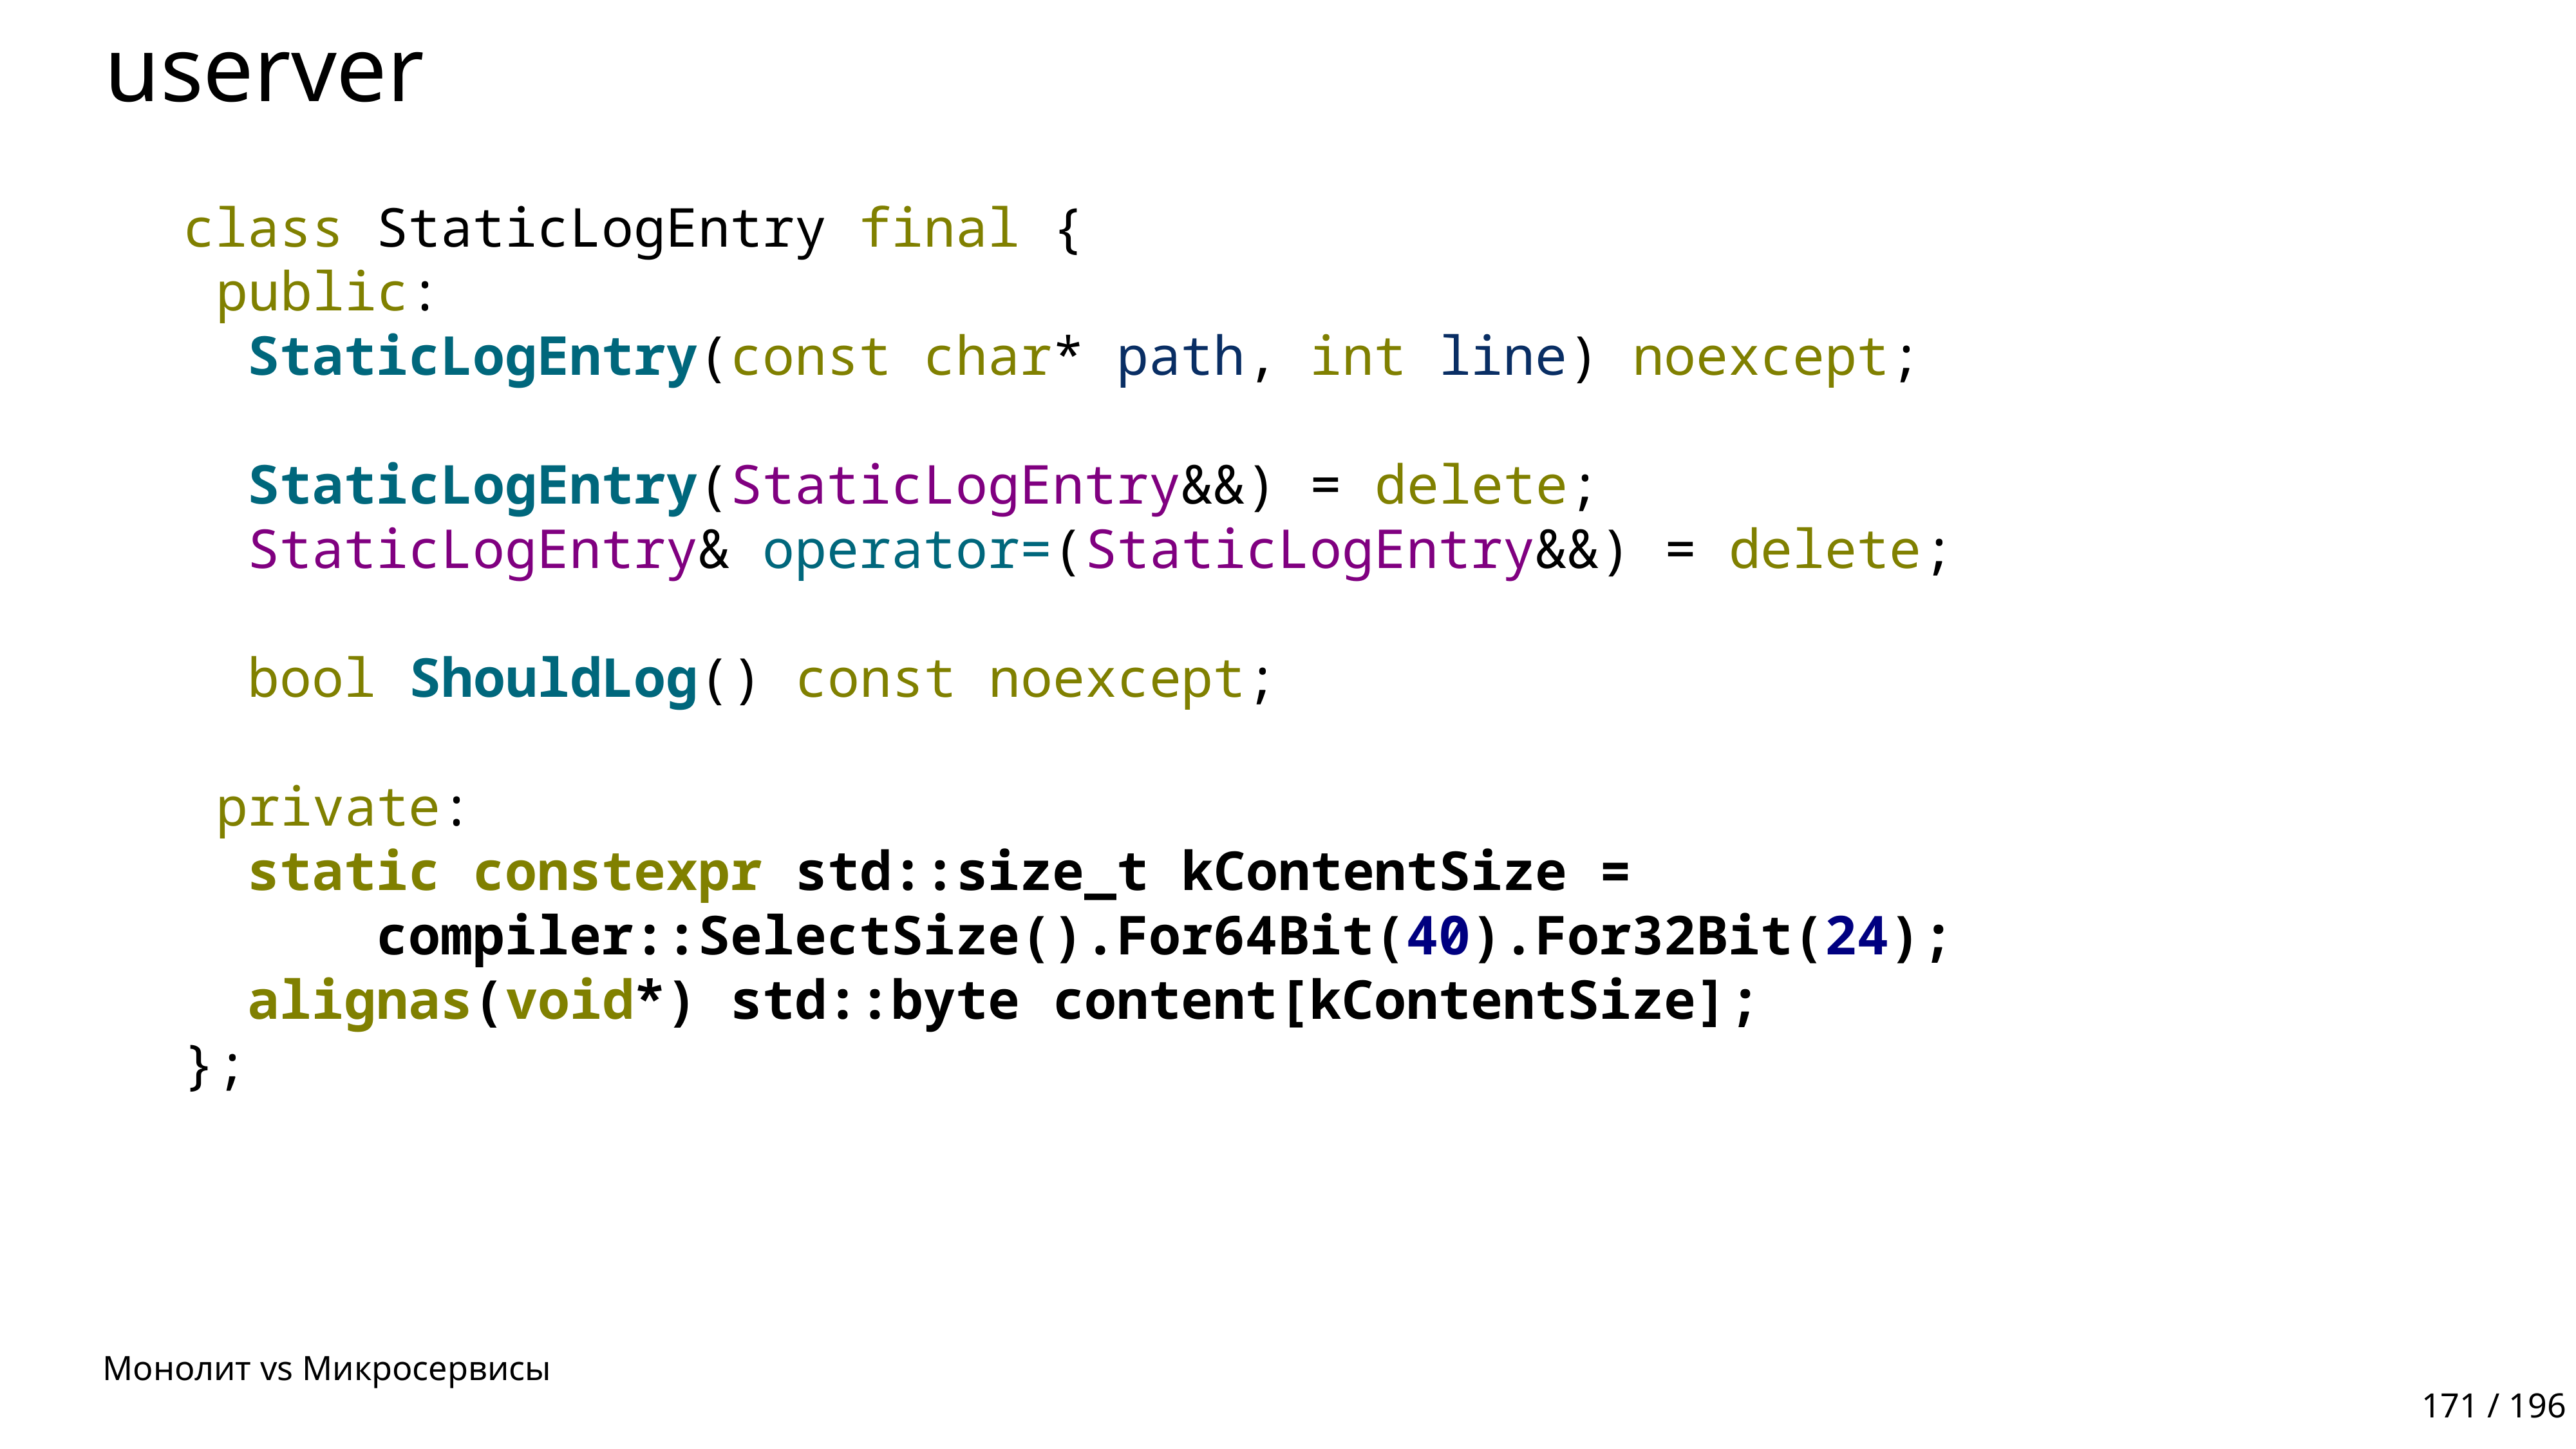

userver
class StaticLogEntry final {
 public:
 StaticLogEntry(const char* path, int line) noexcept;
 StaticLogEntry(StaticLogEntry&&) = delete;
 StaticLogEntry& operator=(StaticLogEntry&&) = delete;
 bool ShouldLog() const noexcept;
 private:
 static constexpr std::size_t kContentSize =
 compiler::SelectSize().For64Bit(40).For32Bit(24);
 alignas(void*) std::byte content[kContentSize];
};
# Монолит vs Микросервисы